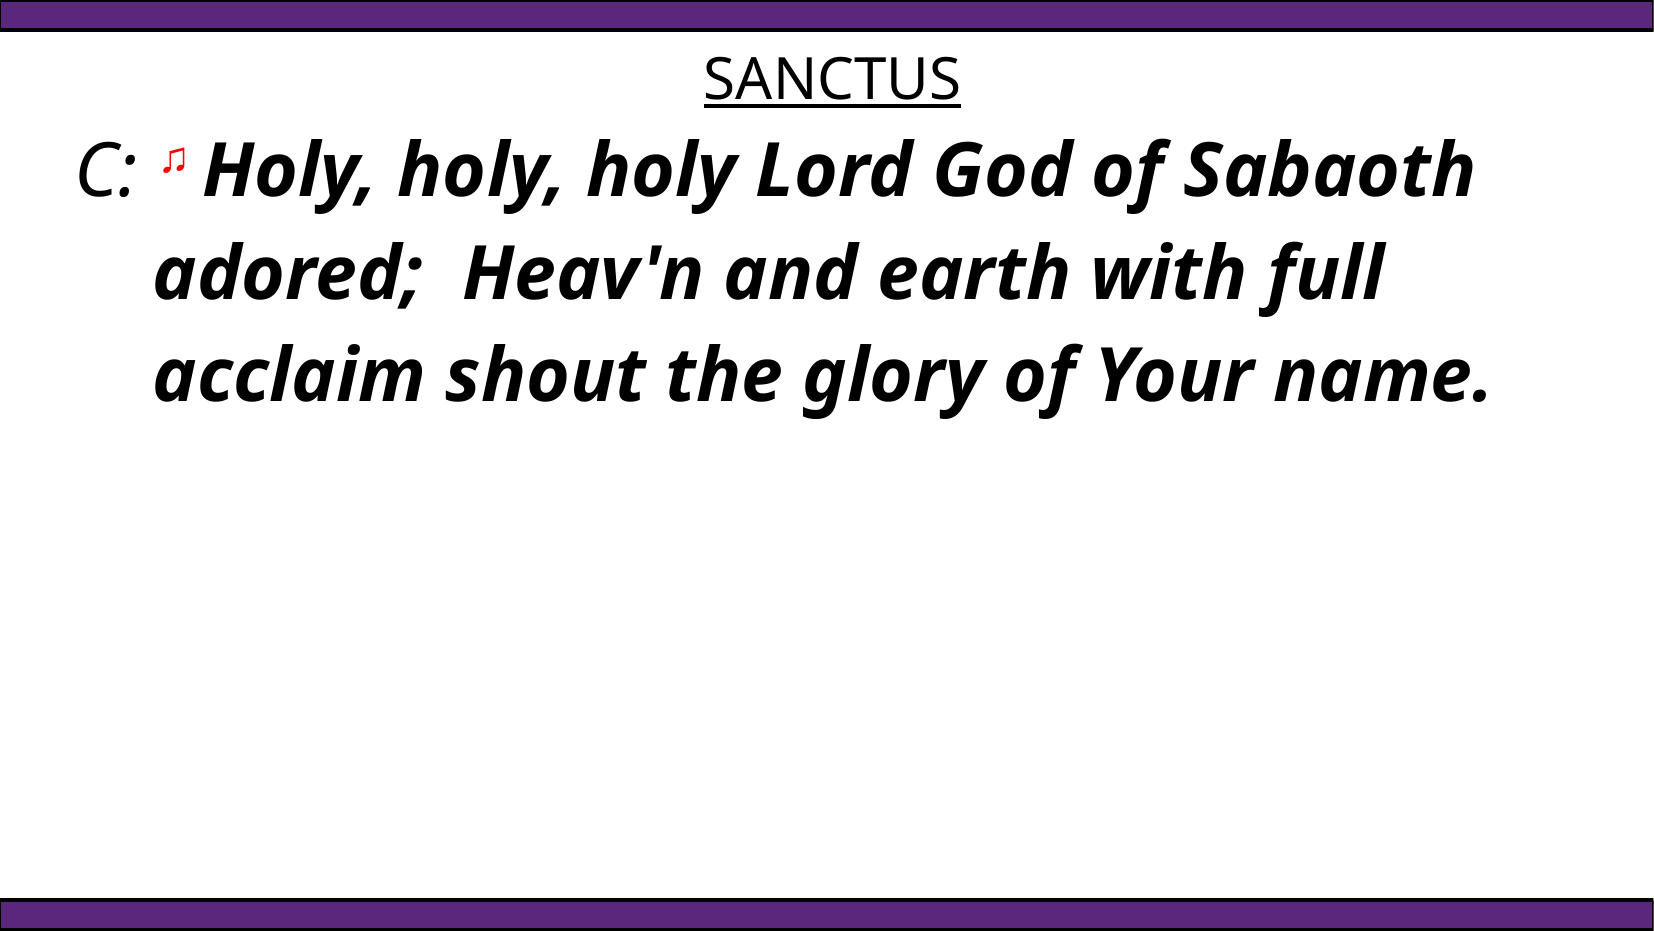

SANCTUS
C: ♫ Holy, holy, holy Lord God of Sabaoth
 adored; Heav'n and earth with full
 acclaim shout the glory of Your name.